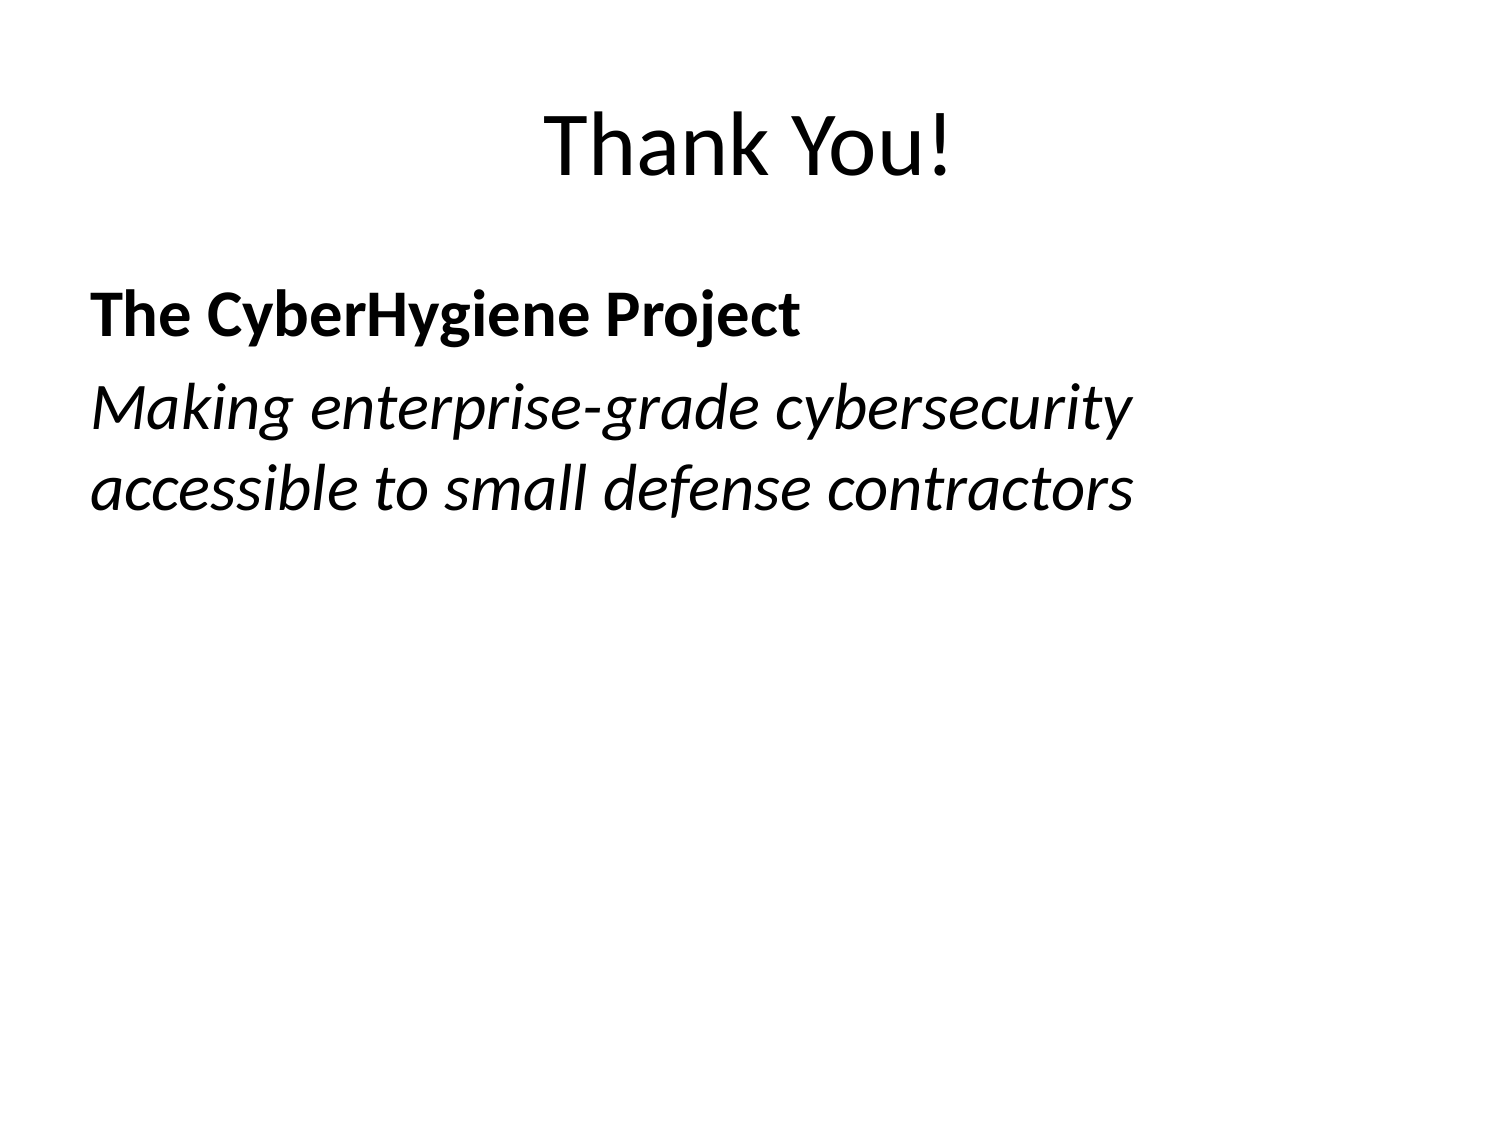

# Thank You!
The CyberHygiene Project
Making enterprise-grade cybersecurity accessible to small defense contractors